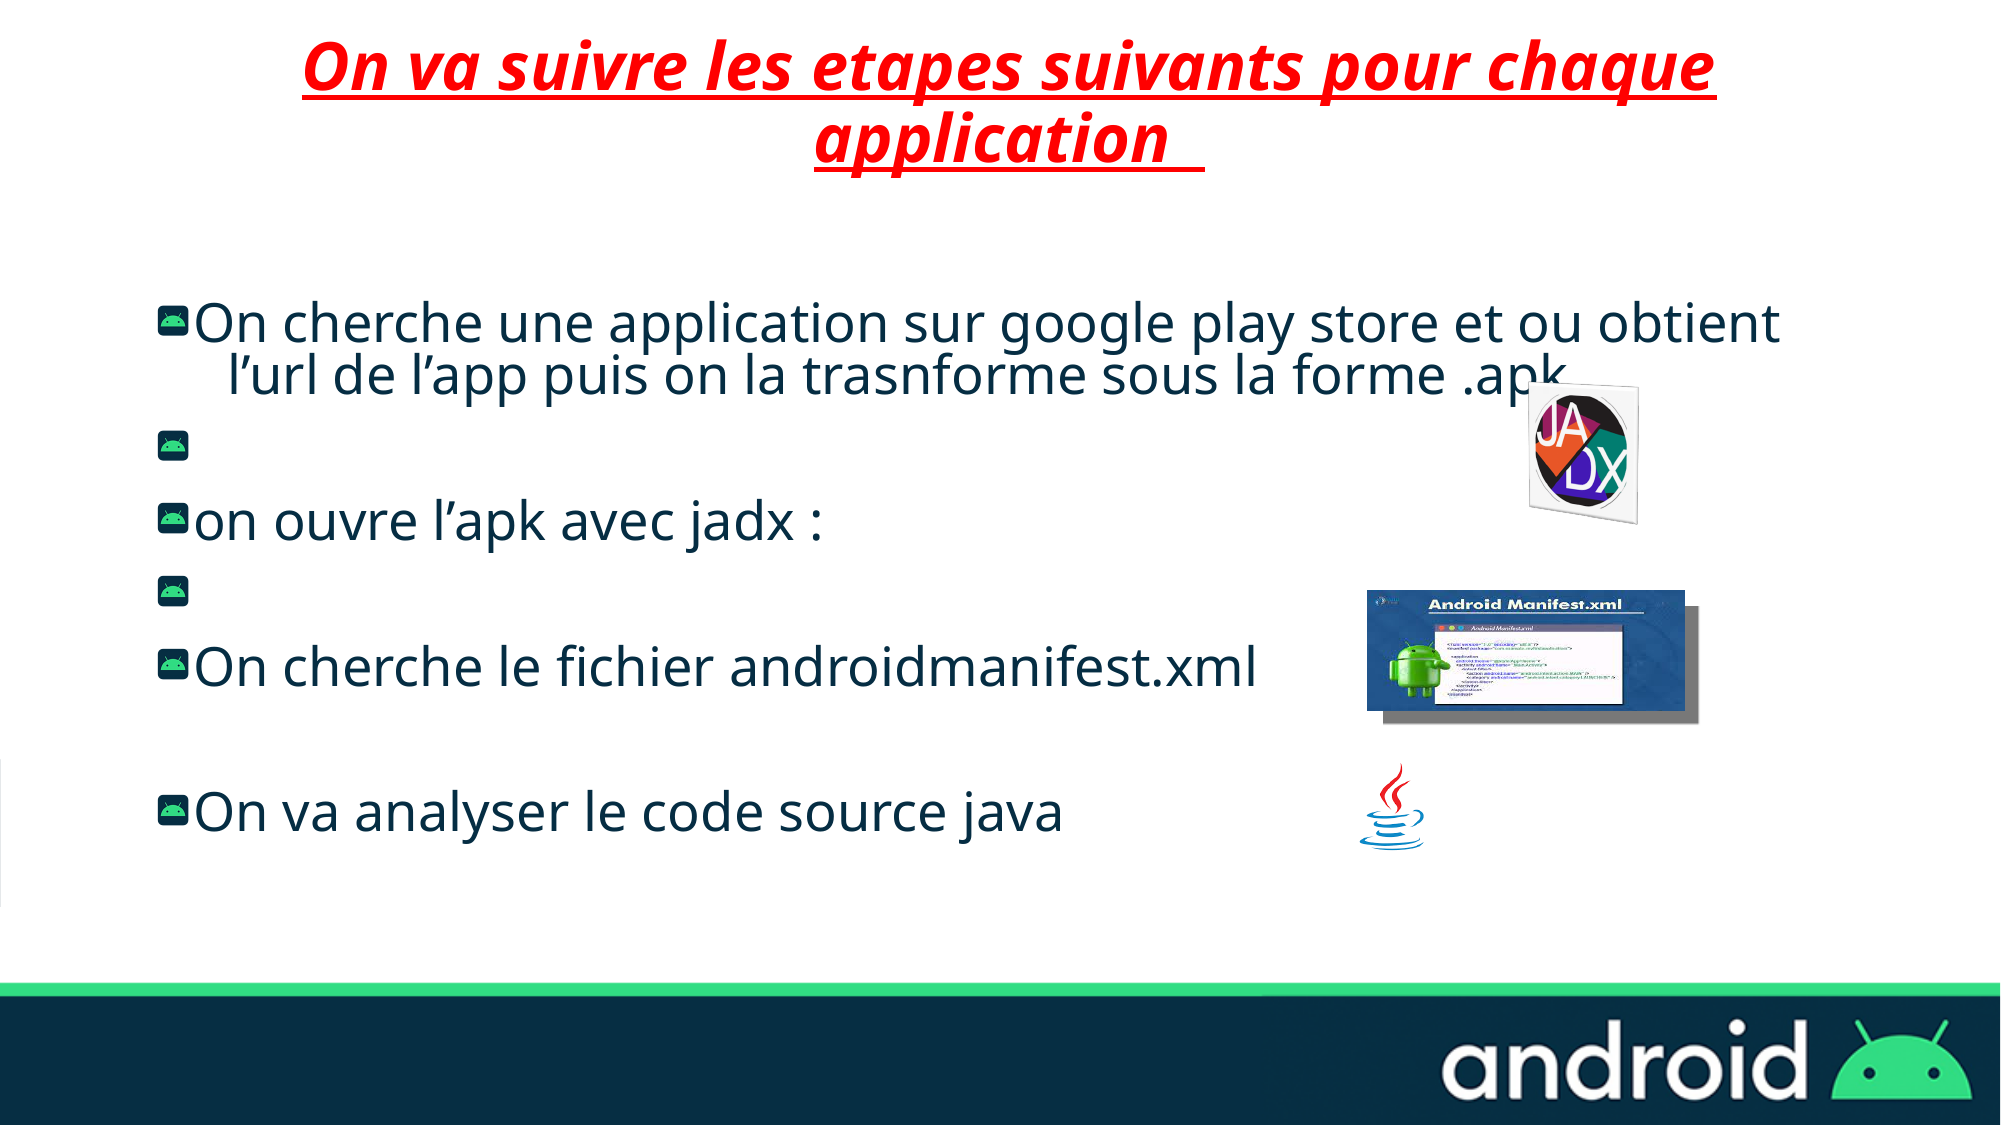

# On va suivre les etapes suivants pour chaque application
On cherche une application sur google play store et ou obtient l’url de l’app puis on la trasnforme sous la forme .apk
on ouvre l’apk avec jadx :
On cherche le fichier androidmanifest.xml
On va analyser le code source java